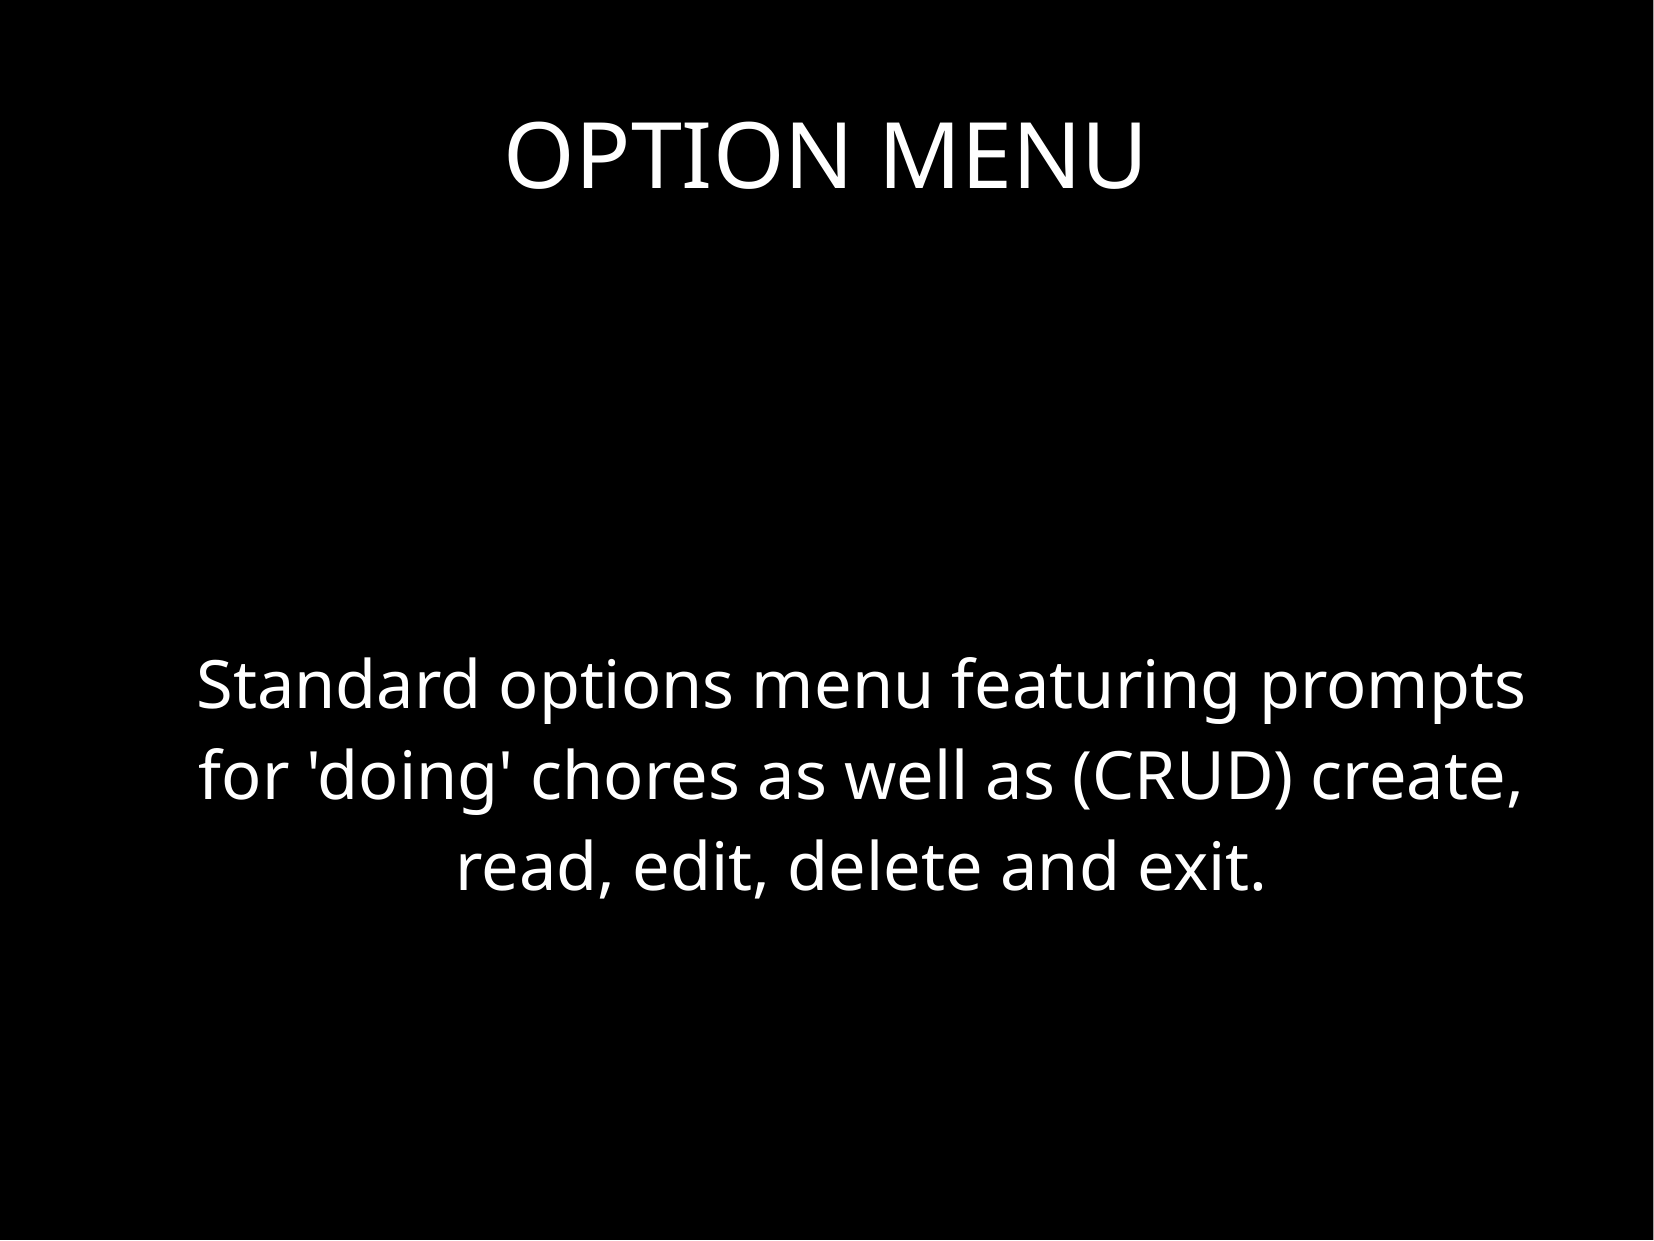

# OPTION MENU
Standard options menu featuring prompts for 'doing' chores as well as (CRUD) create, read, edit, delete and exit.